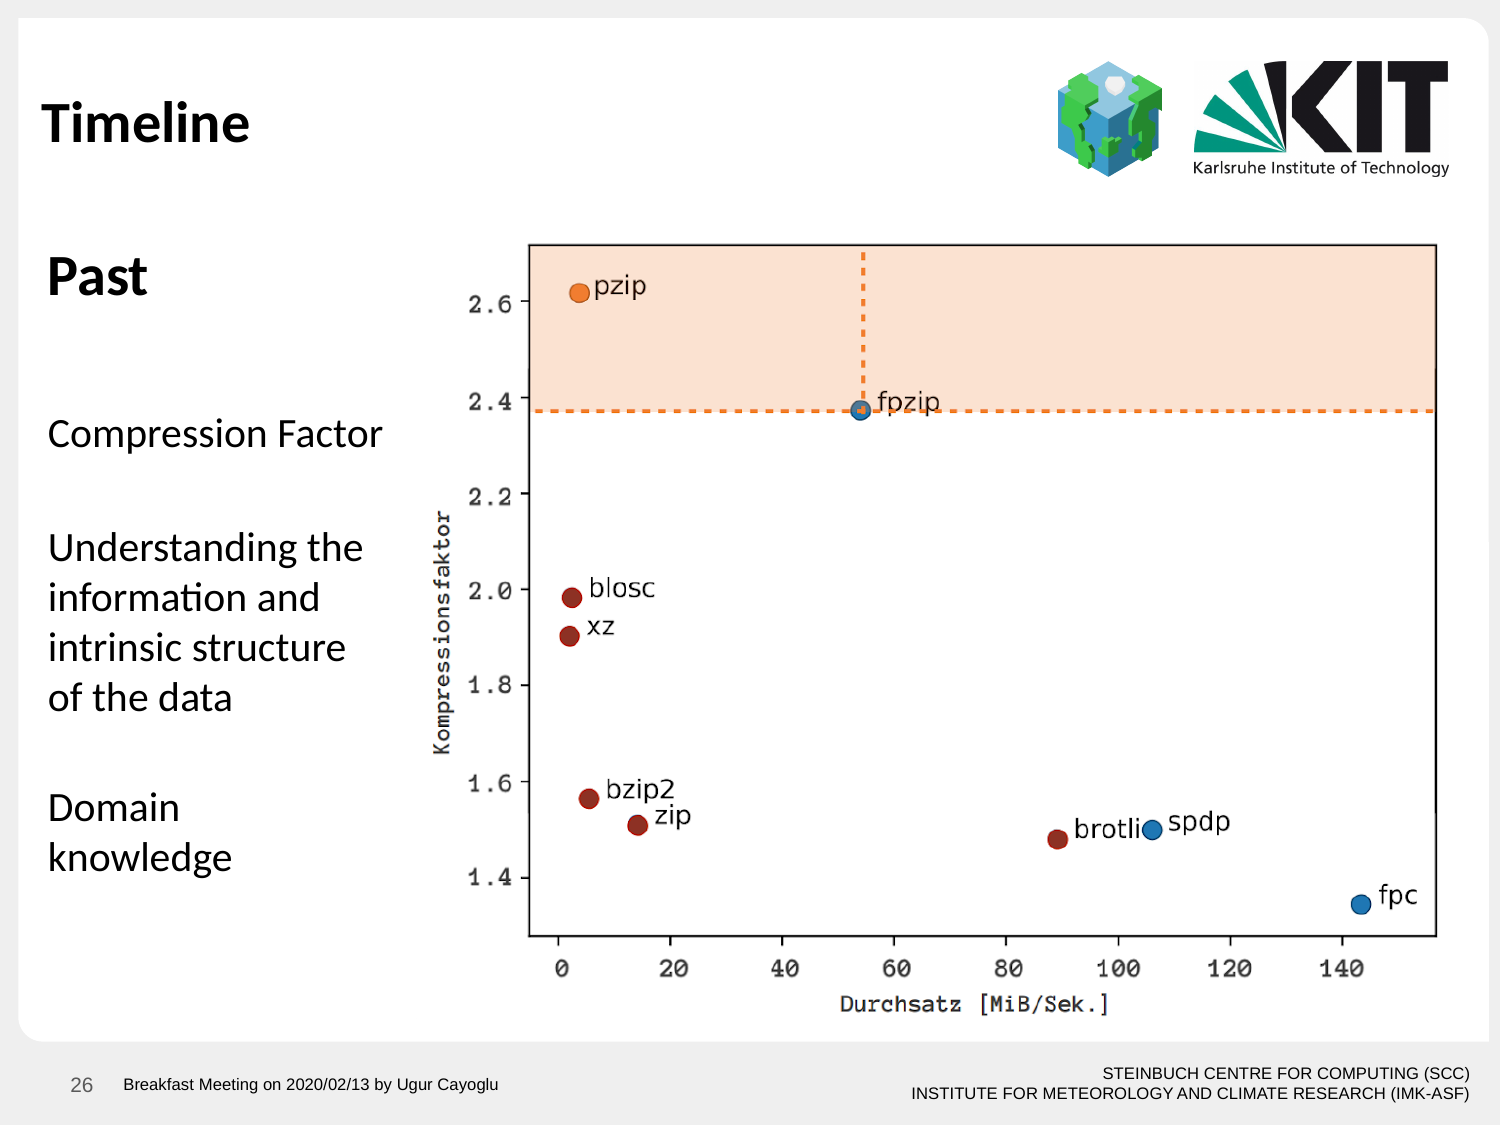

# Timeline
Past
Compression Factor
Understanding the information and intrinsic structure of the data
Domain knowledge
STEINBUCH CENTRE FOR COMPUTING (SCC)
INSTITUTE FOR METEOROLOGY AND CLIMATE RESEARCH (IMK-ASF)
Breakfast Meeting on 2020/02/13 by Ugur Cayoglu